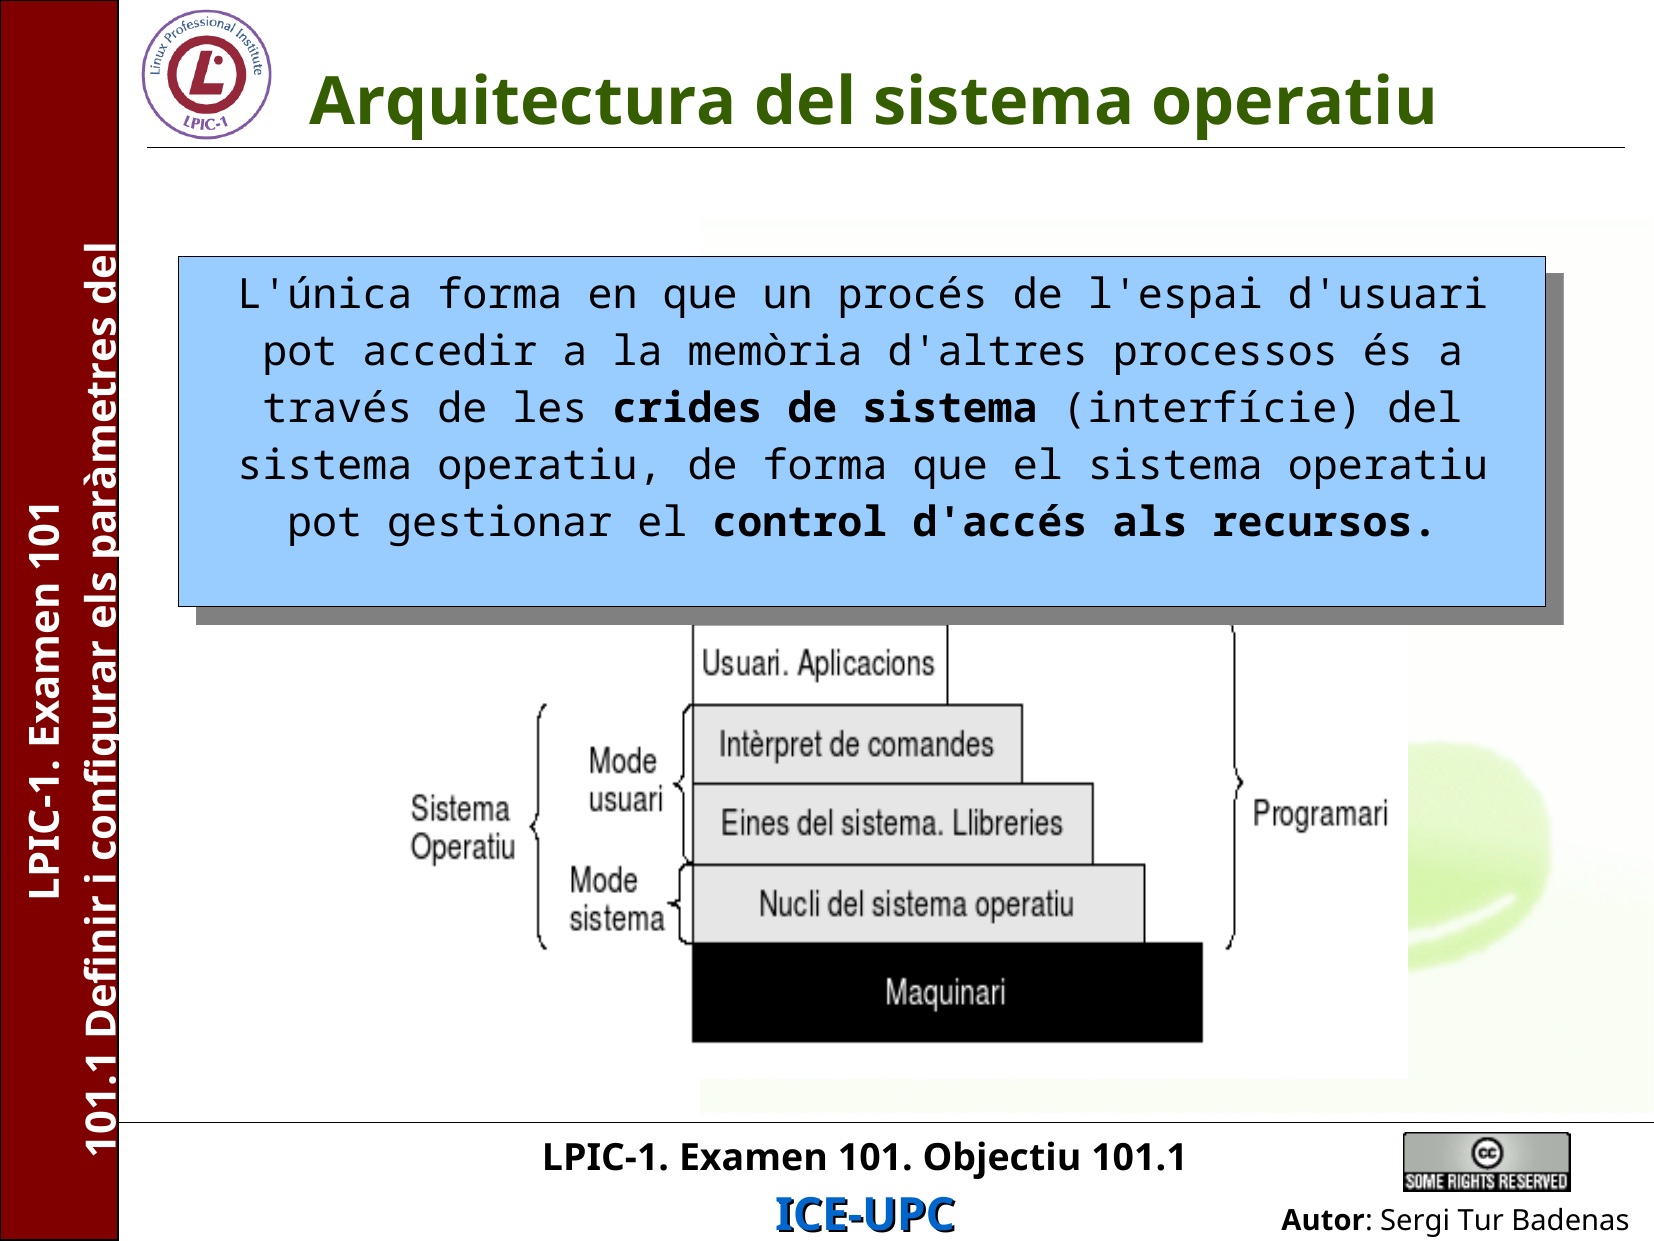

# Arquitectura del sistema operatiu
L'única forma en que un procés de l'espai d'usuari pot accedir a la memòria d'altres processos és a través de les crides de sistema (interfície) del sistema operatiu, de forma que el sistema operatiu pot gestionar el control d'accés als recursos.